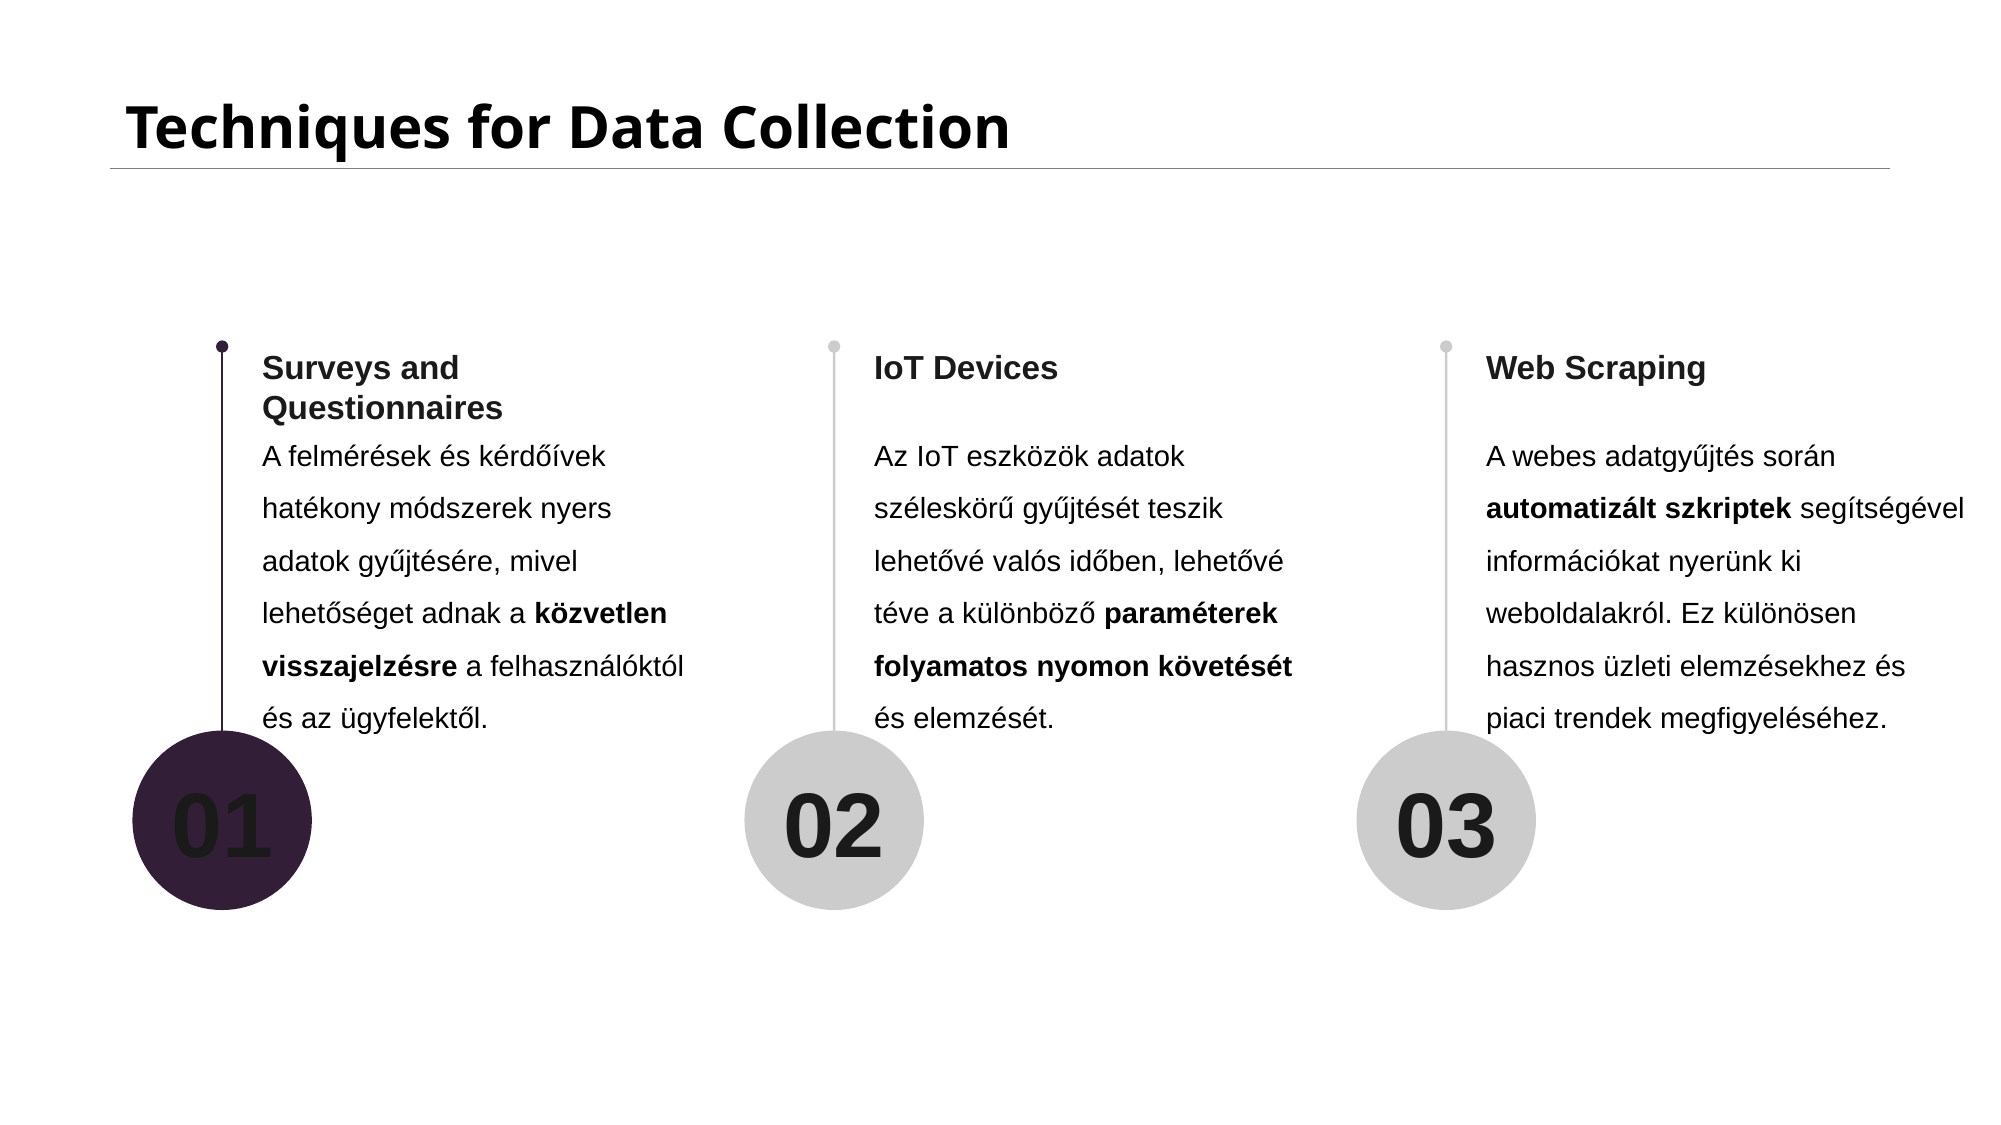

# Techniques for Data Collection
Surveys and Questionnaires
IoT Devices
Web Scraping
A felmérések és kérdőívek hatékony módszerek nyers adatok gyűjtésére, mivel lehetőséget adnak a közvetlen visszajelzésre a felhasználóktól és az ügyfelektől.
Az IoT eszközök adatok széleskörű gyűjtését teszik lehetővé valós időben, lehetővé téve a különböző paraméterek folyamatos nyomon követését és elemzését.
A webes adatgyűjtés során automatizált szkriptek segítségével információkat nyerünk ki weboldalakról. Ez különösen hasznos üzleti elemzésekhez és piaci trendek megfigyeléséhez.
01
02
03